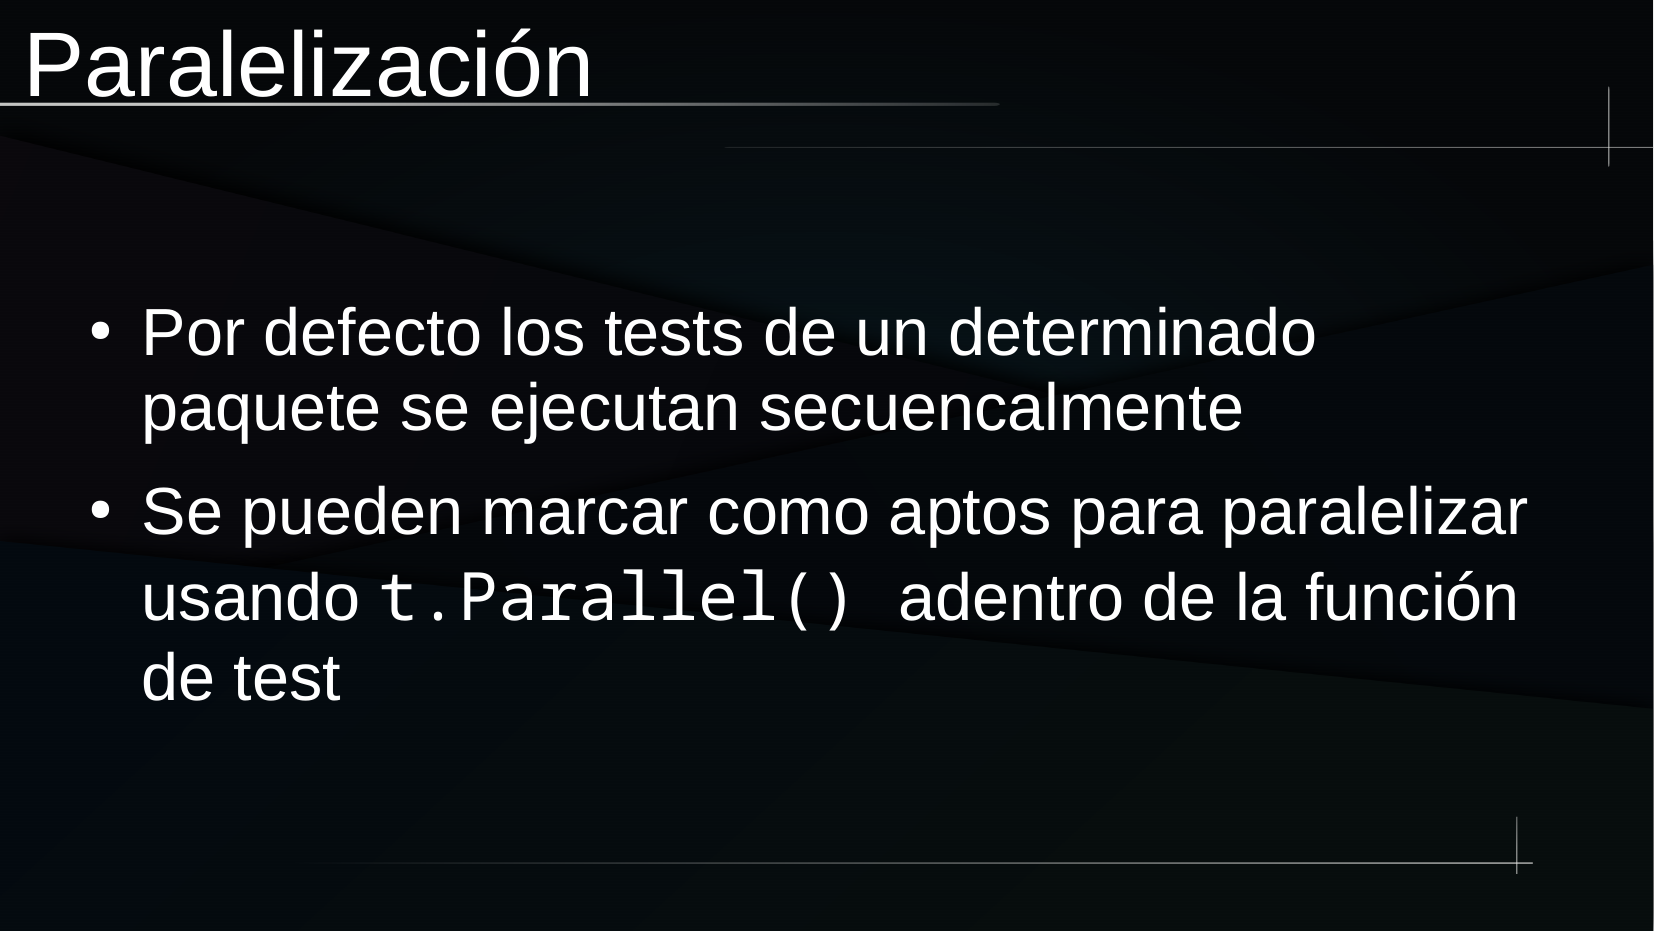

# Paralelización
Por defecto los tests de un determinado paquete se ejecutan secuencalmente
Se pueden marcar como aptos para paralelizar usando t.Parallel() adentro de la función de test